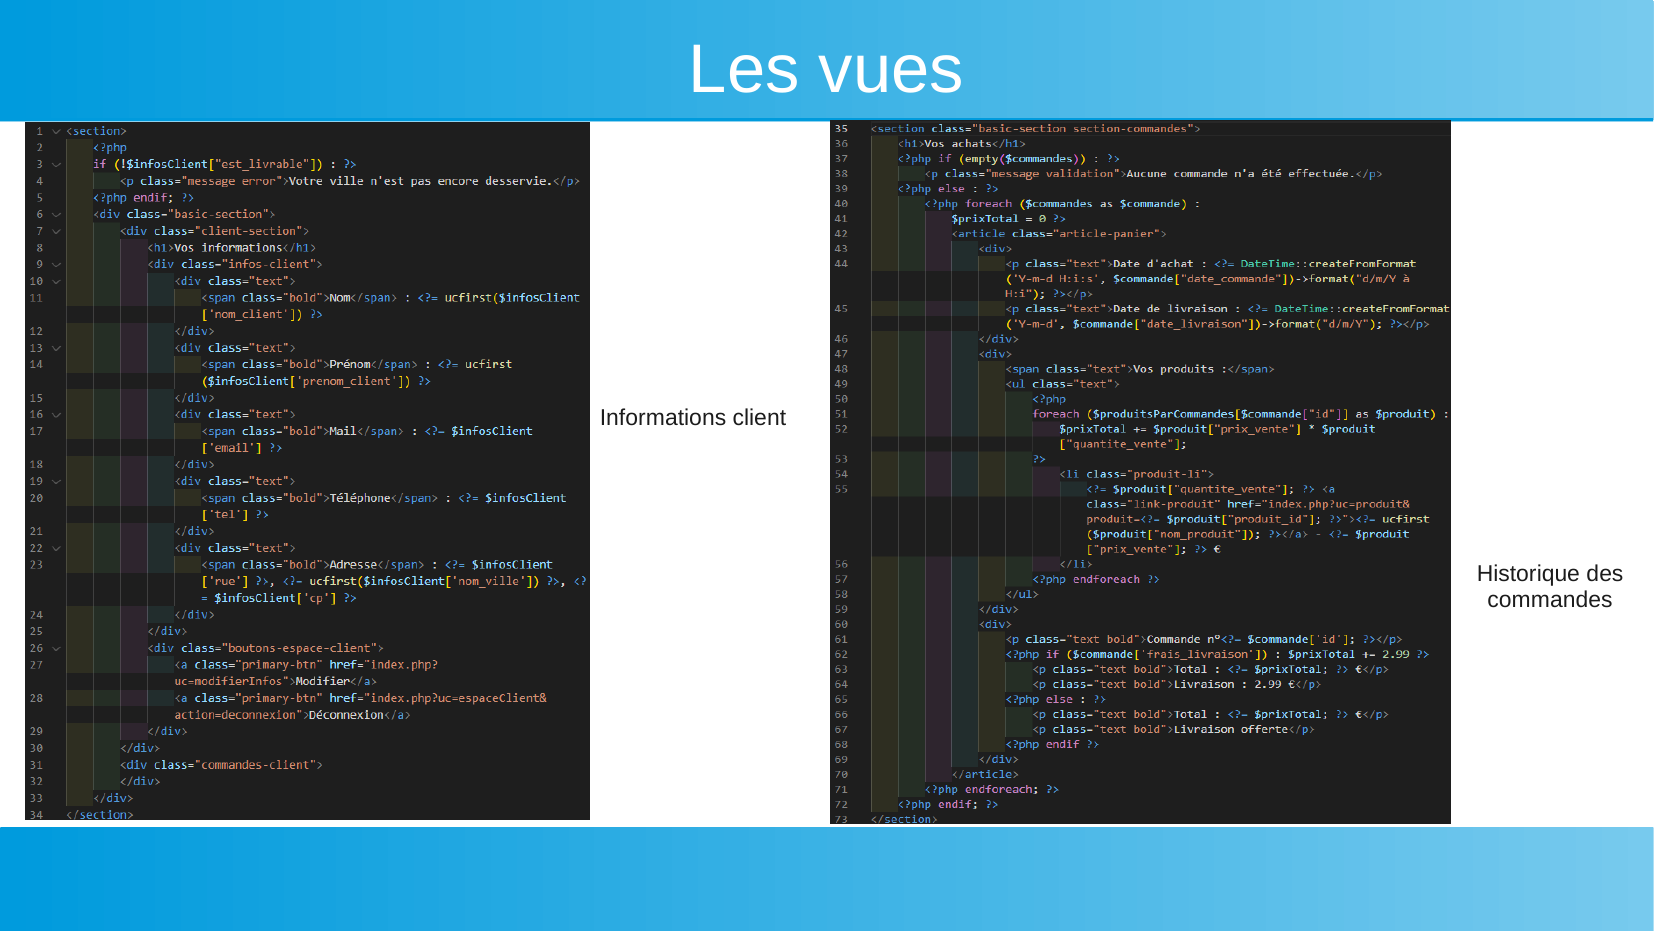

# Les vues
Informations client
Historique des commandes